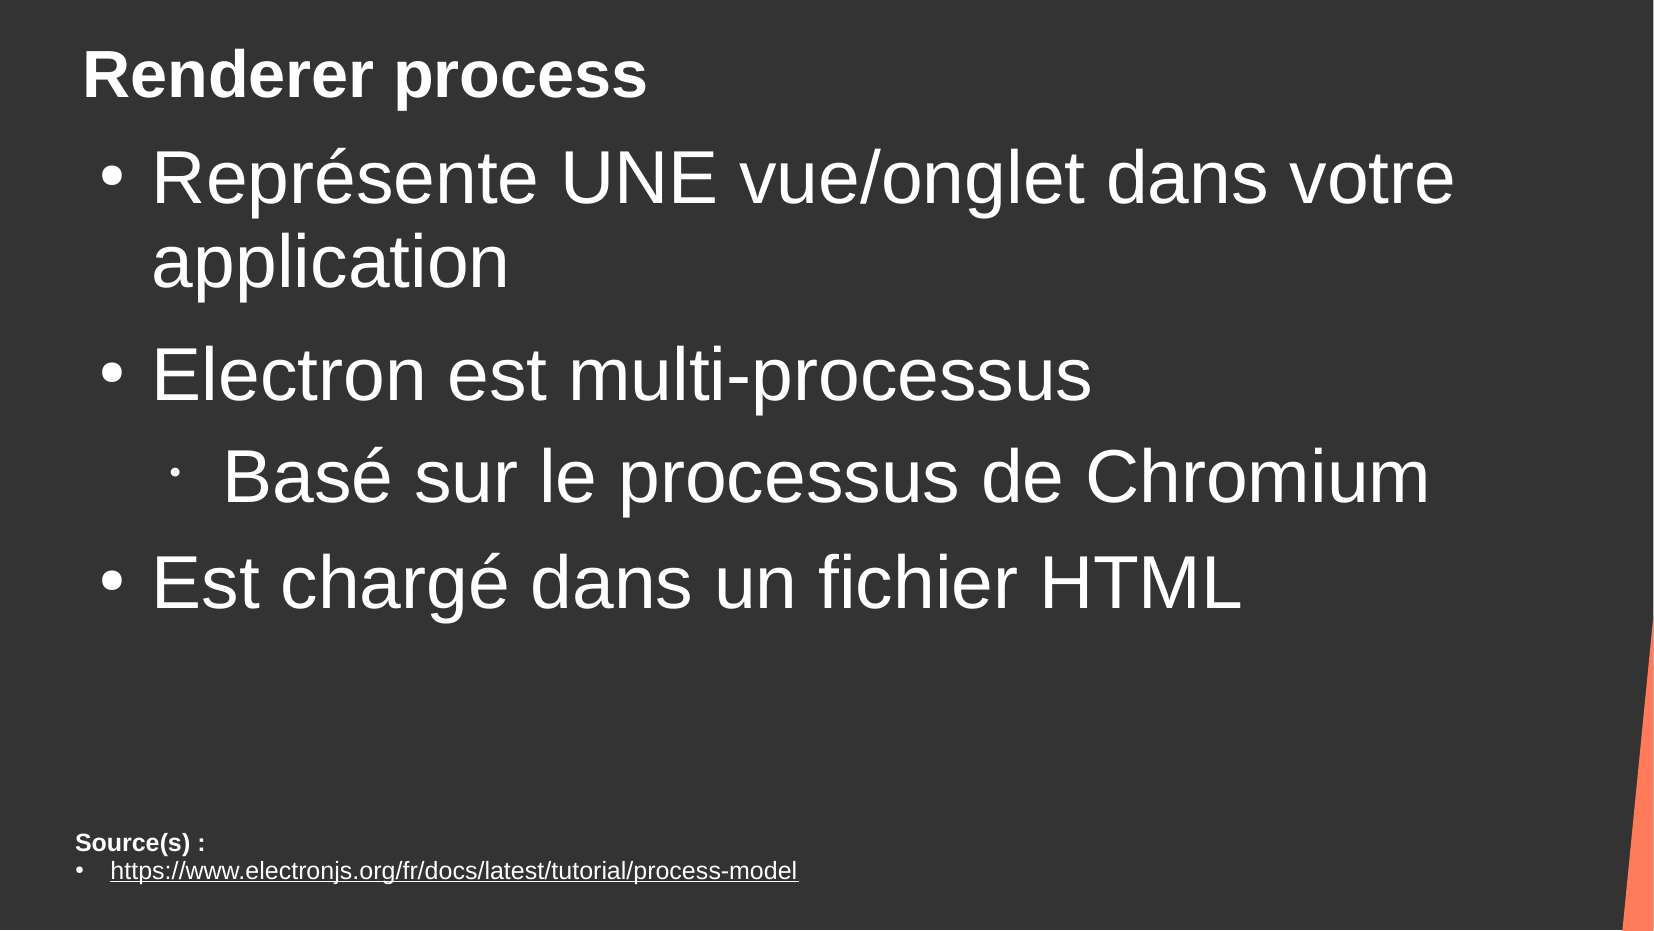

# Renderer process
Représente UNE vue/onglet dans votre application
Electron est multi-processus
Basé sur le processus de Chromium
Est chargé dans un fichier HTML
Source(s) :
https://www.electronjs.org/fr/docs/latest/tutorial/process-model